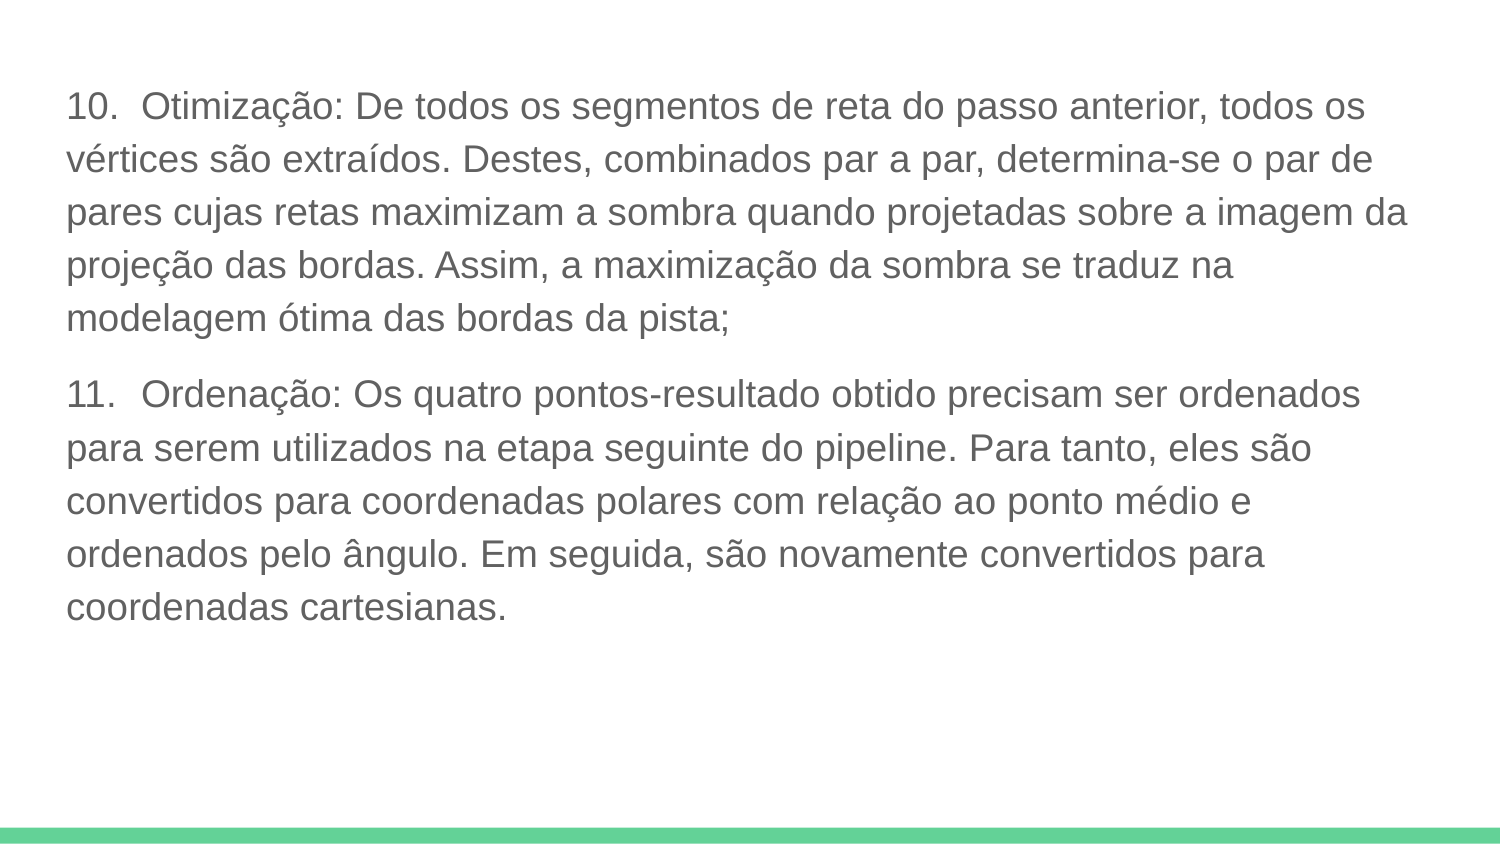

# 10.	Otimização: De todos os segmentos de reta do passo anterior, todos os vértices são extraídos. Destes, combinados par a par, determina-se o par de pares cujas retas maximizam a sombra quando projetadas sobre a imagem da projeção das bordas. Assim, a maximização da sombra se traduz na modelagem ótima das bordas da pista;
11.	Ordenação: Os quatro pontos-resultado obtido precisam ser ordenados para serem utilizados na etapa seguinte do pipeline. Para tanto, eles são convertidos para coordenadas polares com relação ao ponto médio e ordenados pelo ângulo. Em seguida, são novamente convertidos para coordenadas cartesianas.